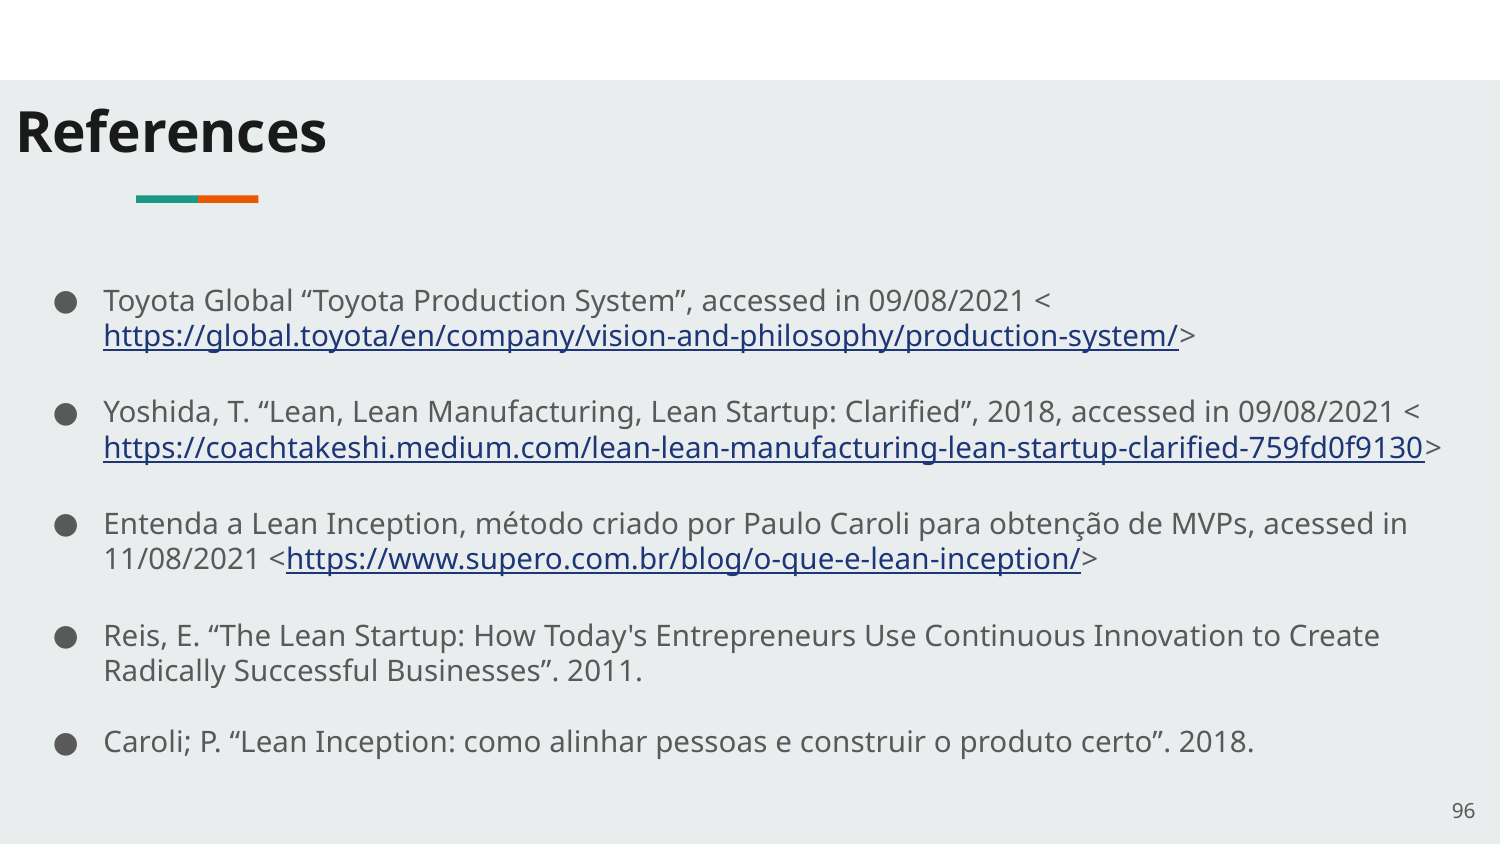

# References
Toyota Global “Toyota Production System”, accessed in 09/08/2021 <https://global.toyota/en/company/vision-and-philosophy/production-system/>
Yoshida, T. “Lean, Lean Manufacturing, Lean Startup: Clarified”, 2018, accessed in 09/08/2021 <https://coachtakeshi.medium.com/lean-lean-manufacturing-lean-startup-clarified-759fd0f9130>
Entenda a Lean Inception, método criado por Paulo Caroli para obtenção de MVPs, acessed in 11/08/2021 <https://www.supero.com.br/blog/o-que-e-lean-inception/>
Reis, E. “The Lean Startup: How Today's Entrepreneurs Use Continuous Innovation to Create Radically Successful Businesses”. 2011.
Caroli; P. “Lean Inception: como alinhar pessoas e construir o produto certo”. 2018.